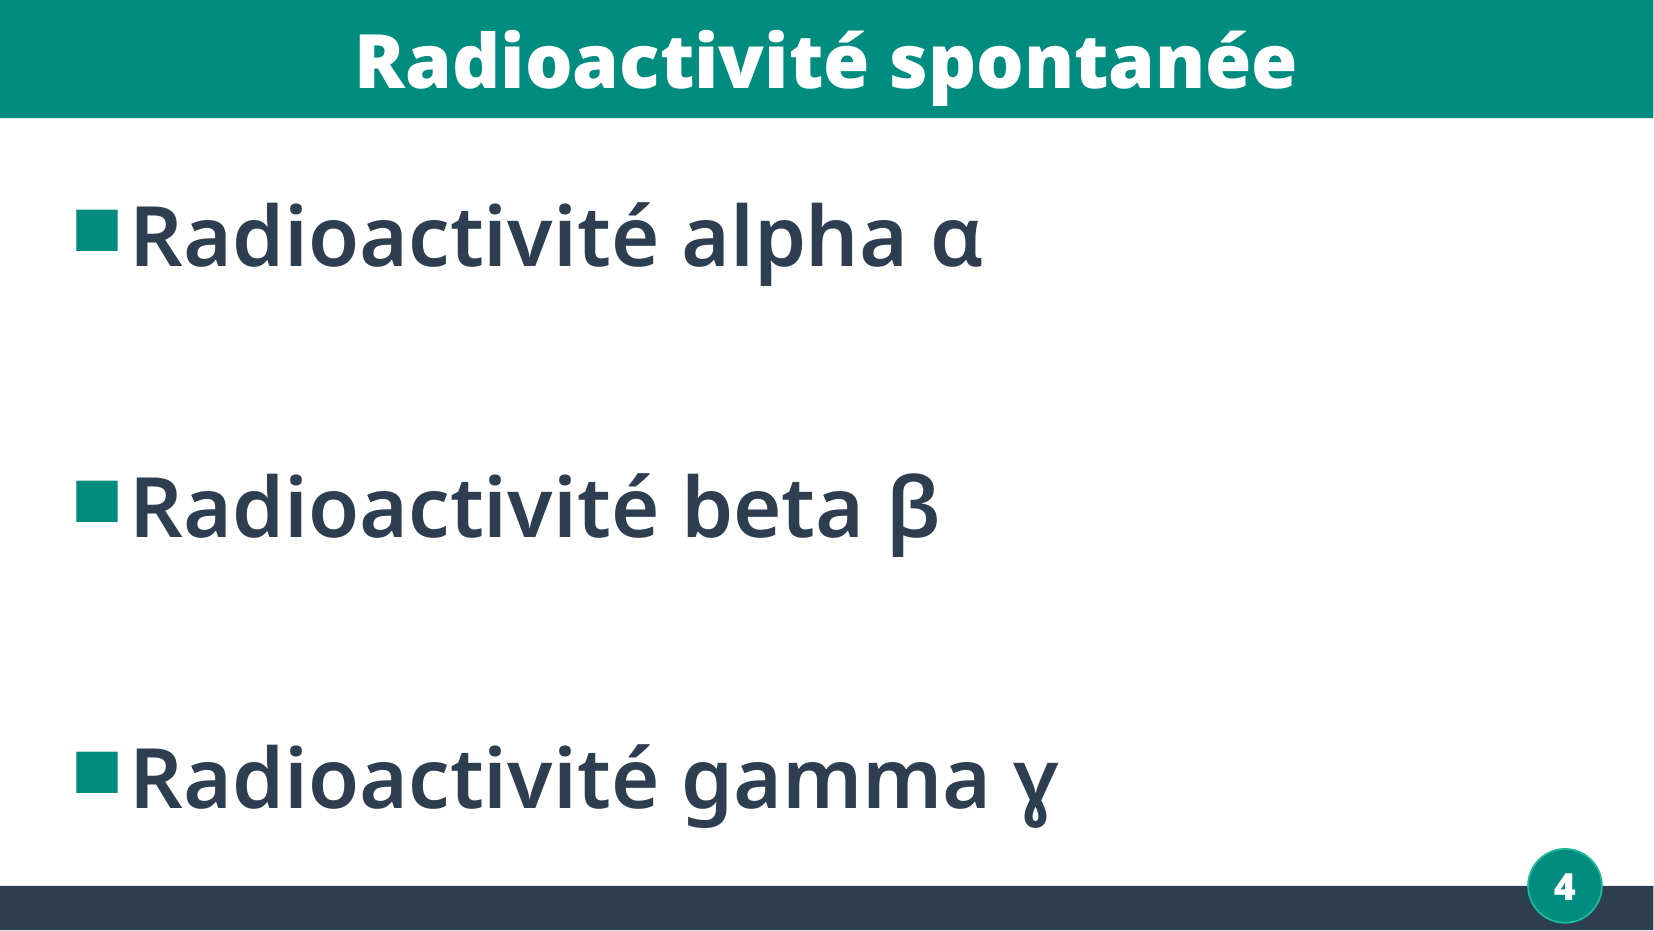

# Radioactivité spontanée
Radioactivité alpha α
Radioactivité beta β
Radioactivité gamma ɣ